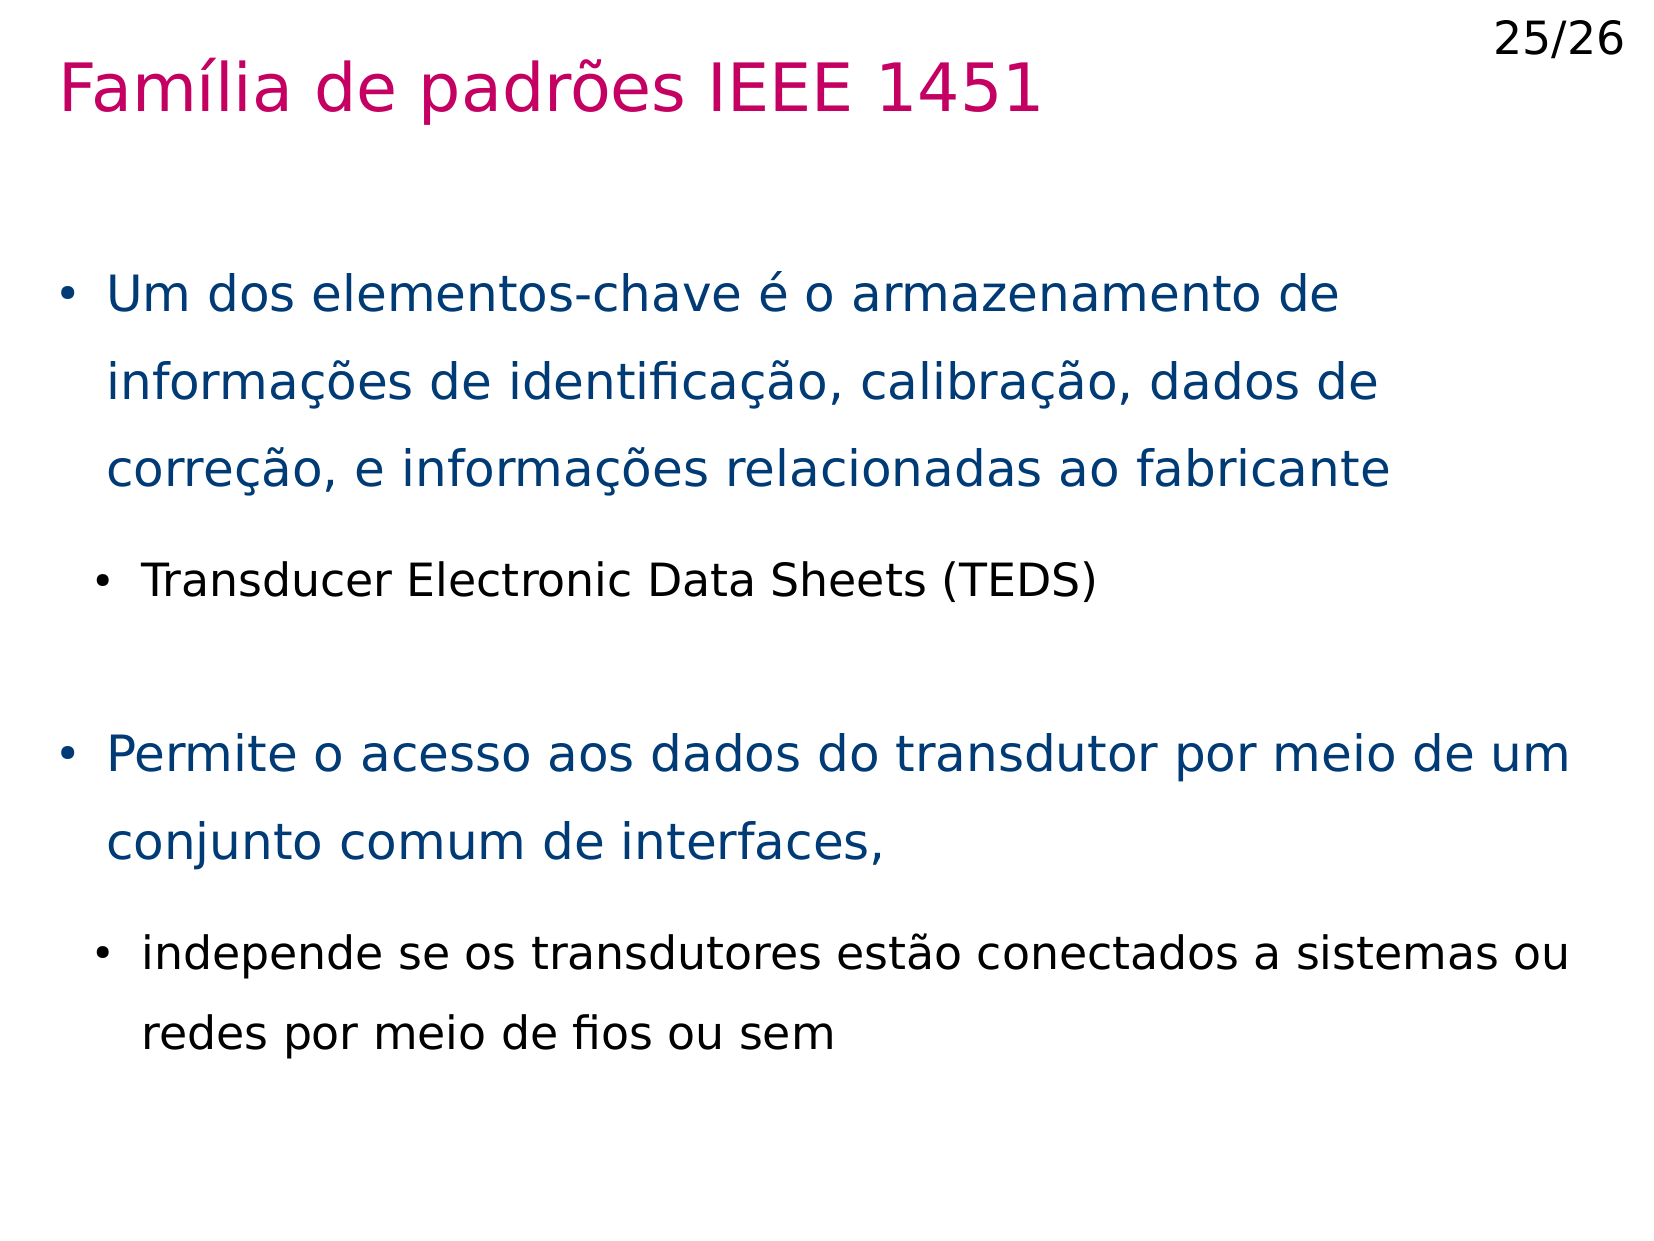

25
# Família de padrões IEEE 1451
Um dos elementos-chave é o armazenamento de informações de identificação, calibração, dados de correção, e informações relacionadas ao fabricante
Transducer Electronic Data Sheets (TEDS)
Permite o acesso aos dados do transdutor por meio de um conjunto comum de interfaces,
independe se os transdutores estão conectados a sistemas ou redes por meio de fios ou sem